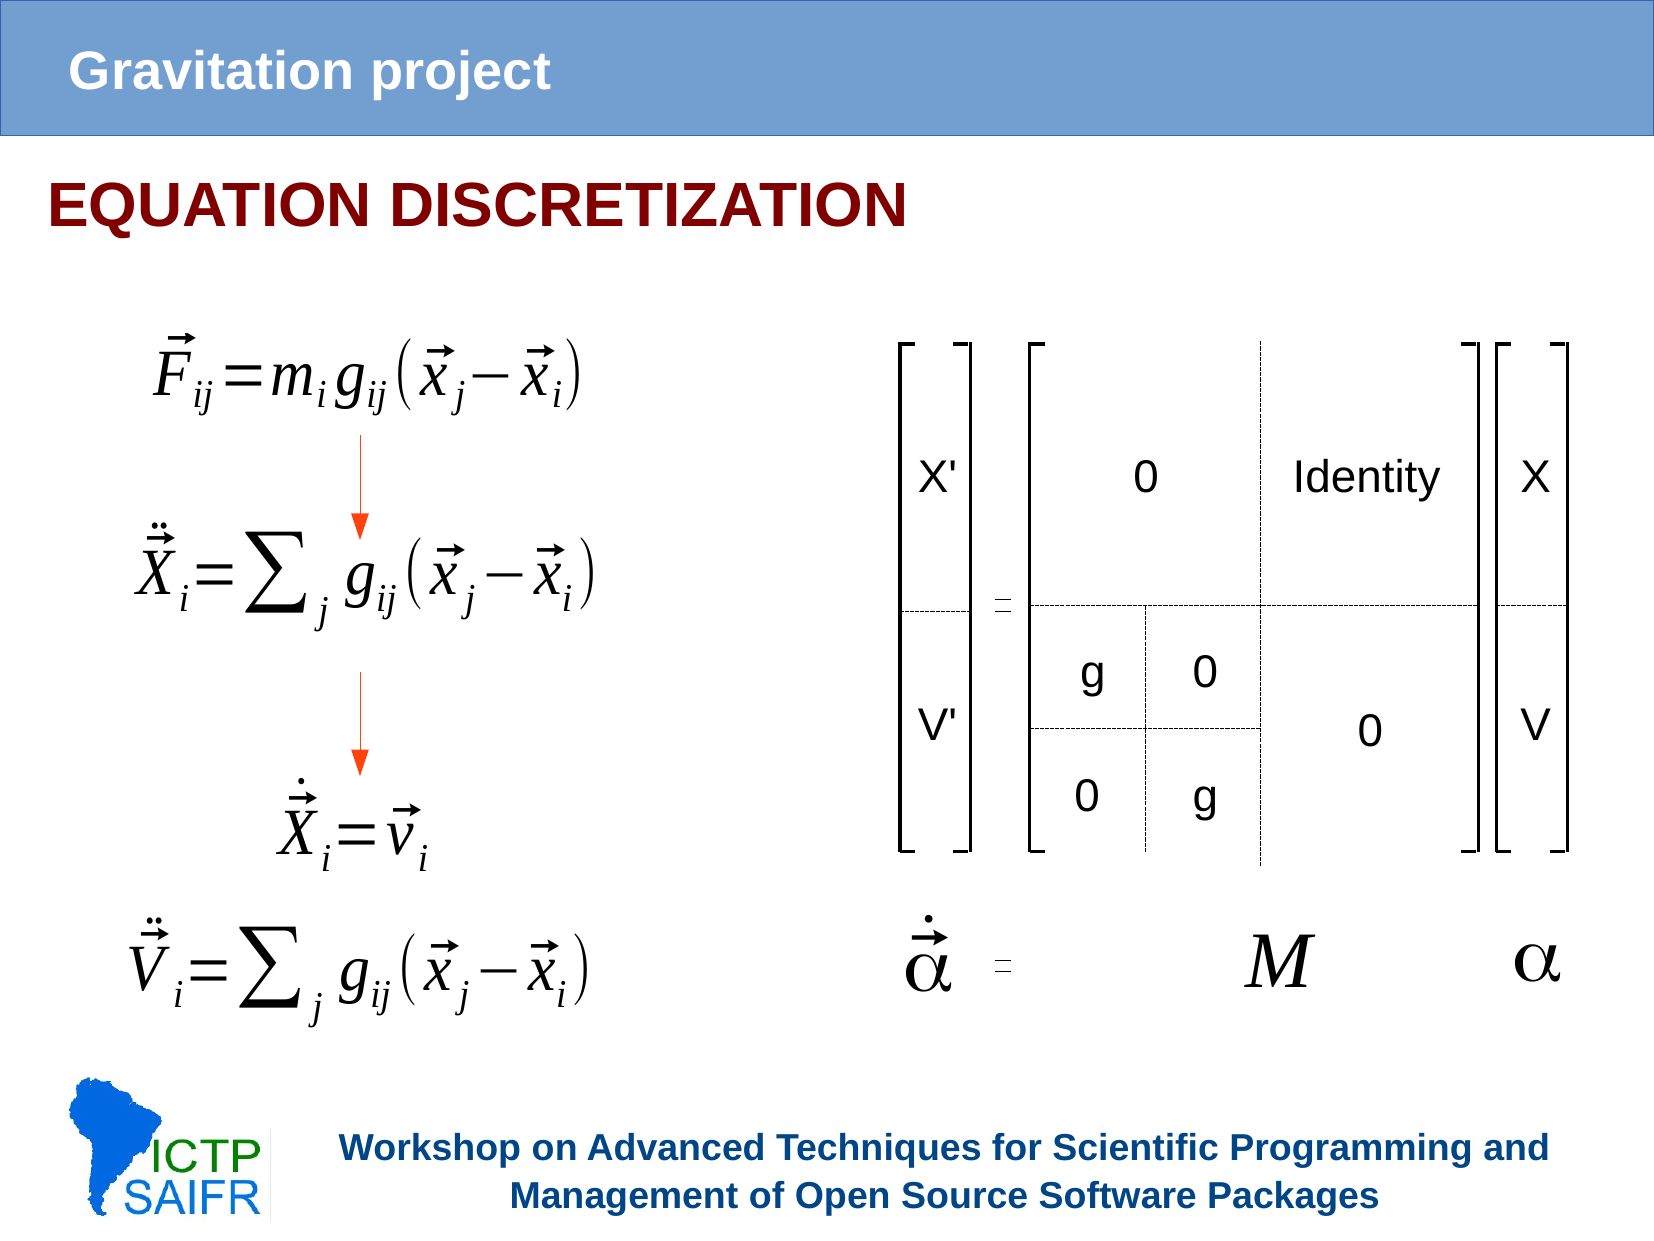

Gravitation project
EQUATION DISCRETIZATION
X'
0
Identity
X
0
g
V'
V
0
g
0
Workshop on Advanced Techniques for Scientific Programming and Management of Open Source Software Packages